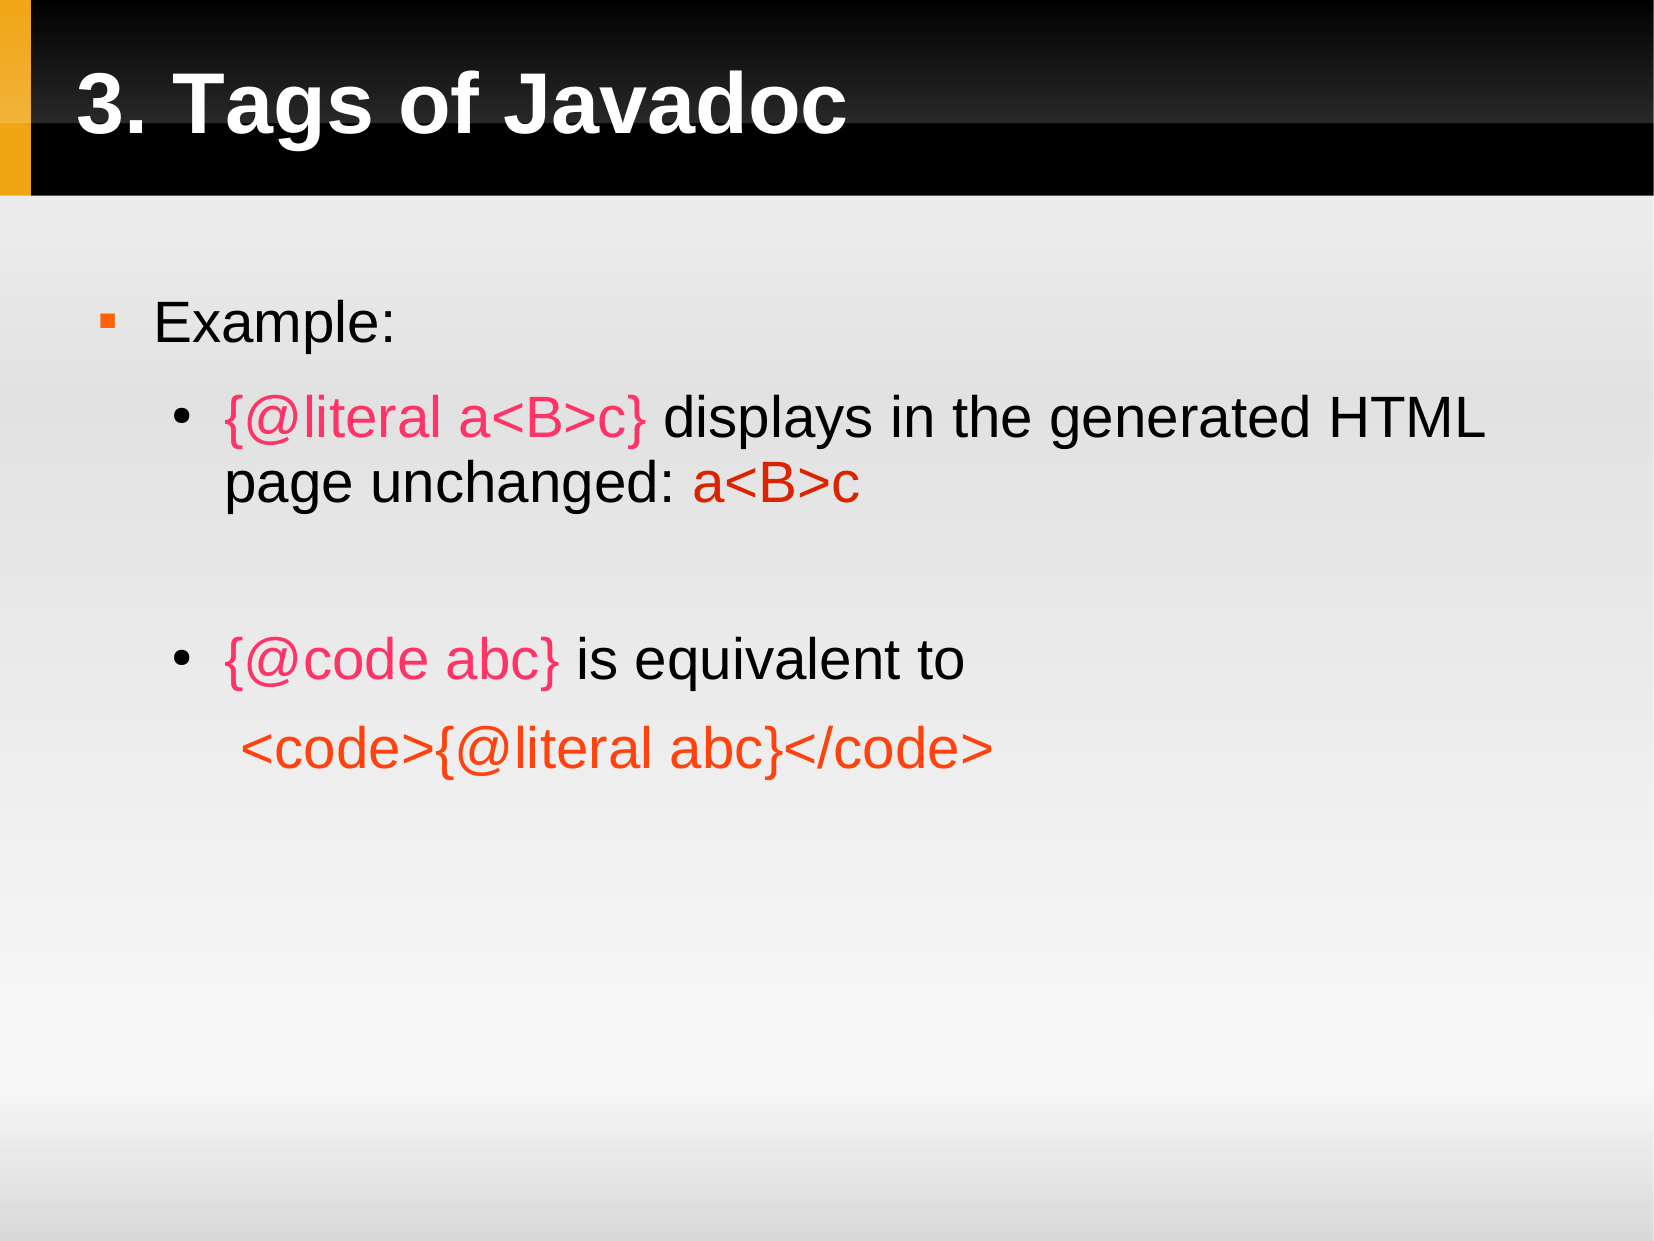

# 3. Tags of Javadoc
Example:
{@literal a<B>c} displays in the generated HTML page unchanged: a<B>c
{@code abc} is equivalent to
 <code>{@literal abc}</code>